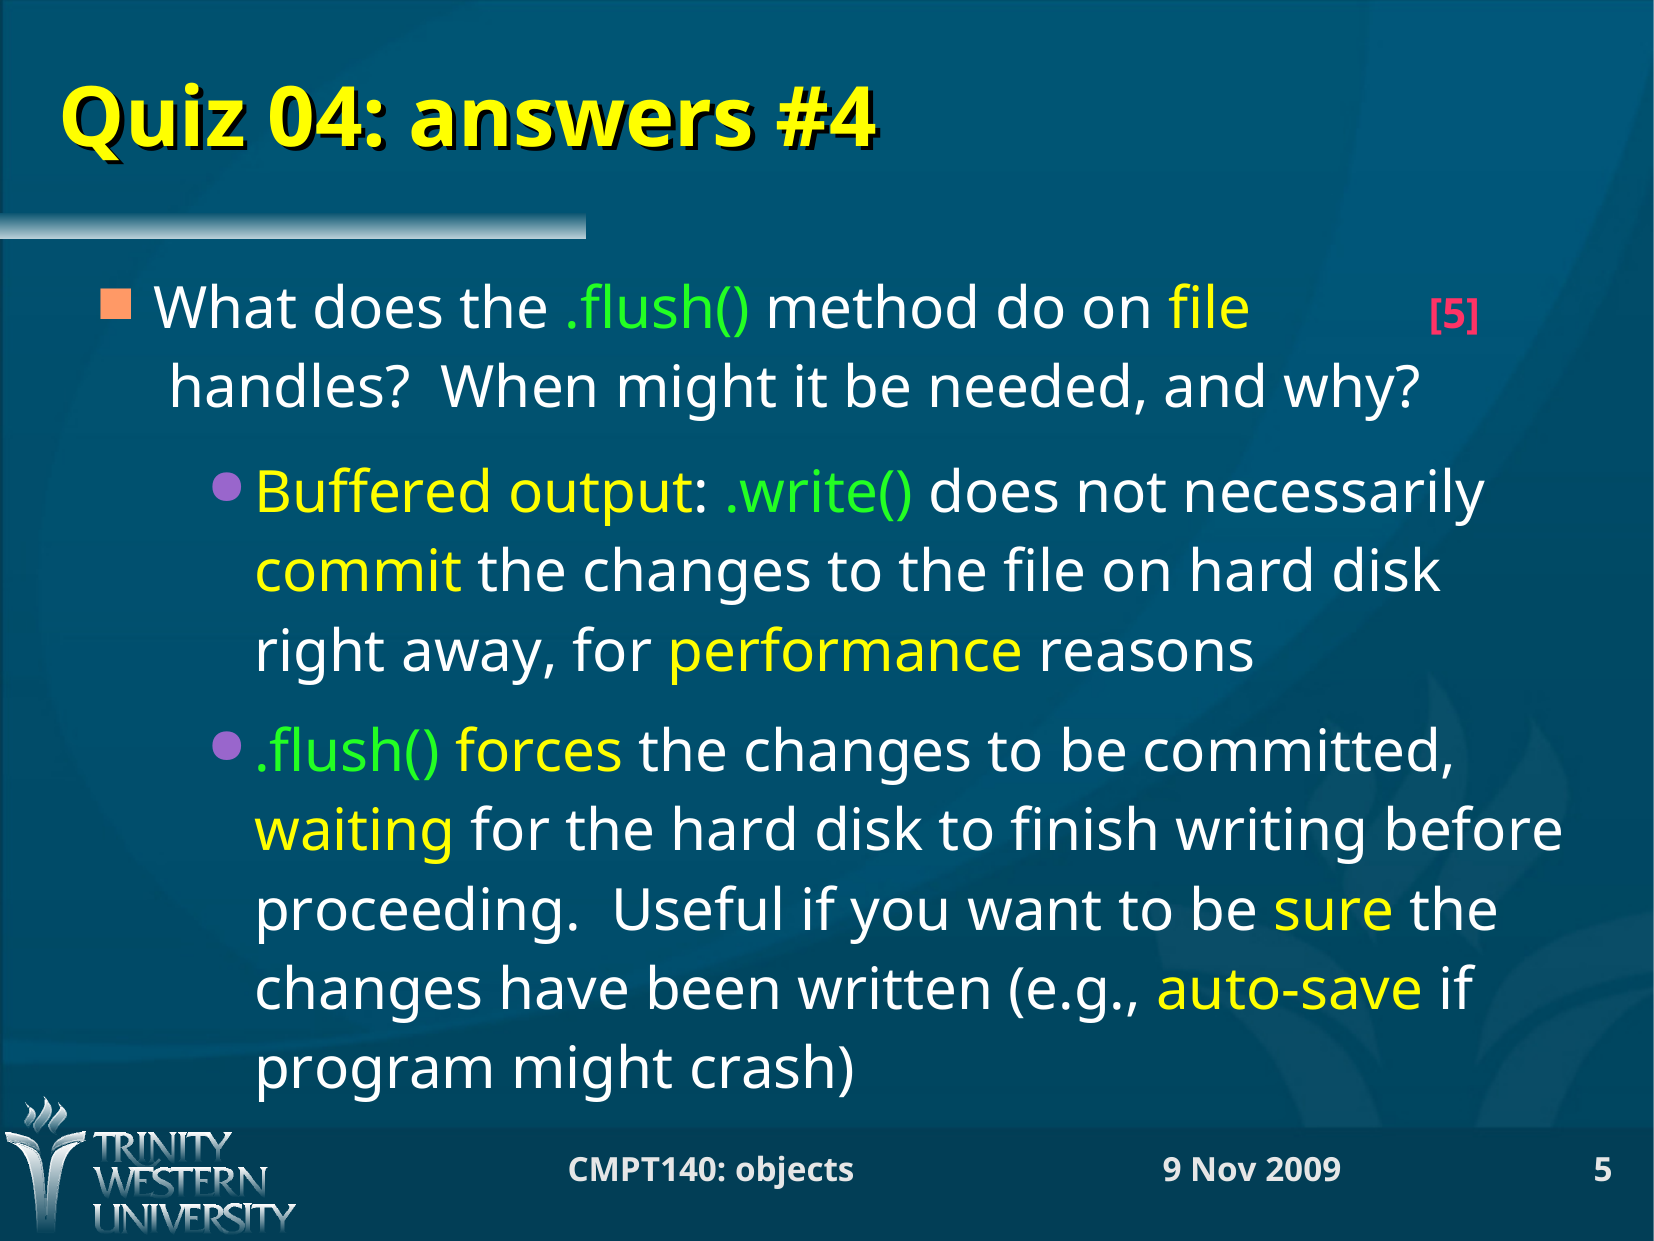

# Quiz 04: answers #4
What does the .flush() method do on file			[5]
 handles? When might it be needed, and why?
Buffered output: .write() does not necessarily commit the changes to the file on hard disk right away, for performance reasons
.flush() forces the changes to be committed, waiting for the hard disk to finish writing before proceeding. Useful if you want to be sure the changes have been written (e.g., auto-save if program might crash)
CMPT140: objects
9 Nov 2009
5